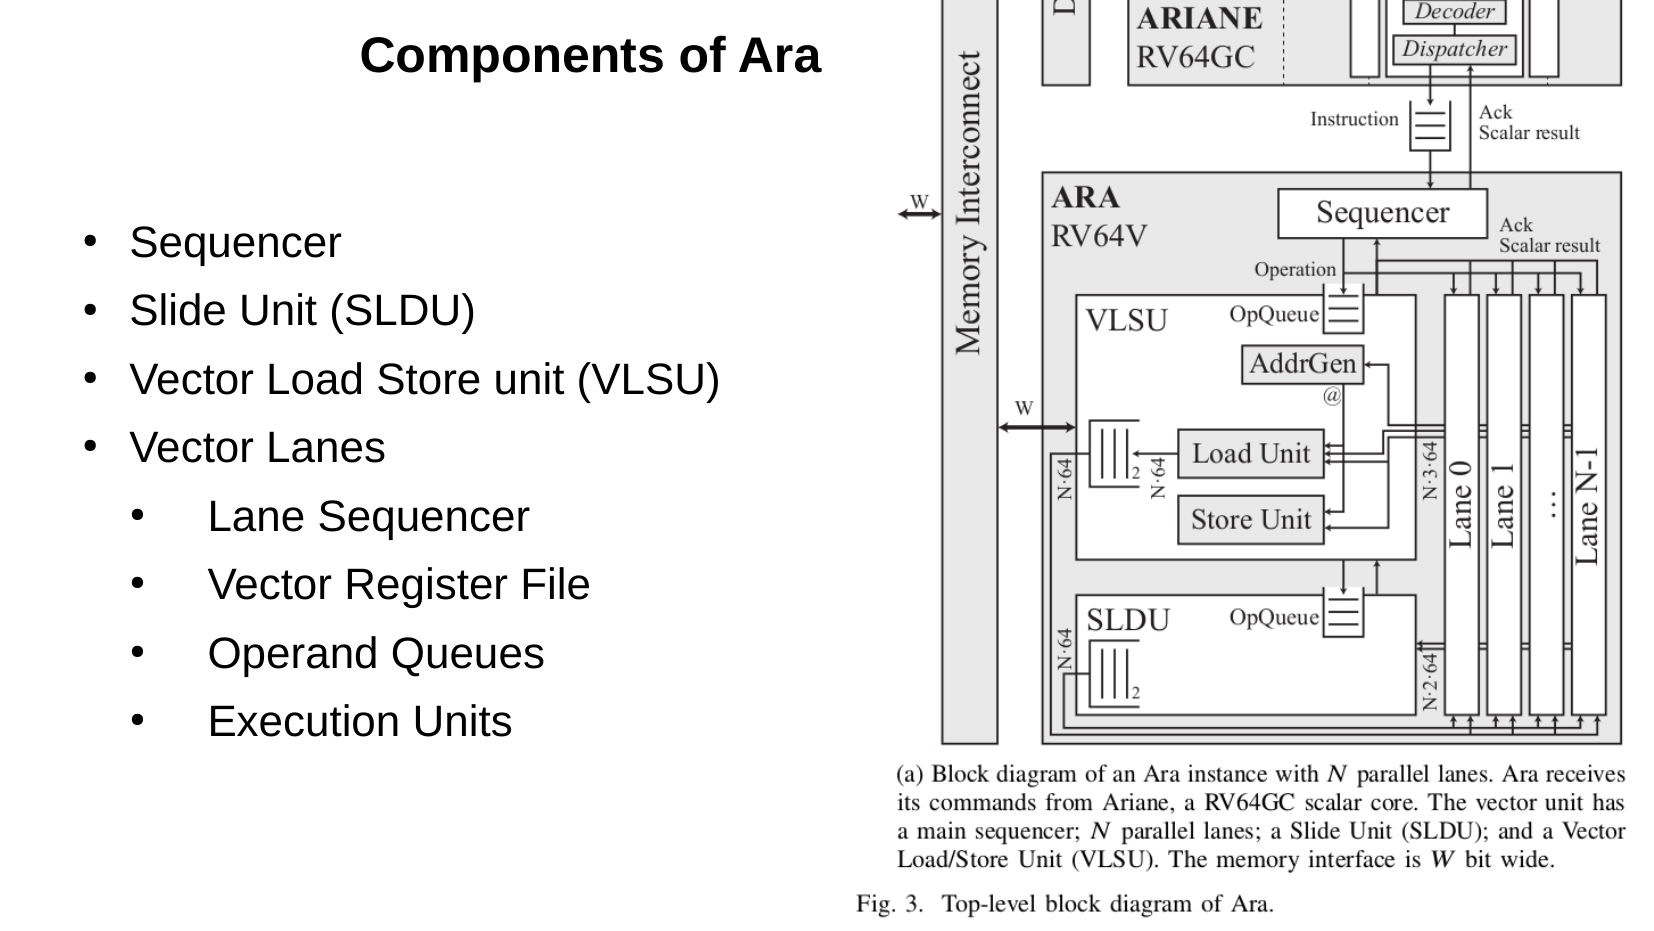

Components of Ara
# Sequencer
Slide Unit (SLDU)
Vector Load Store unit (VLSU)
Vector Lanes
Lane Sequencer
Vector Register File
Operand Queues
Execution Units